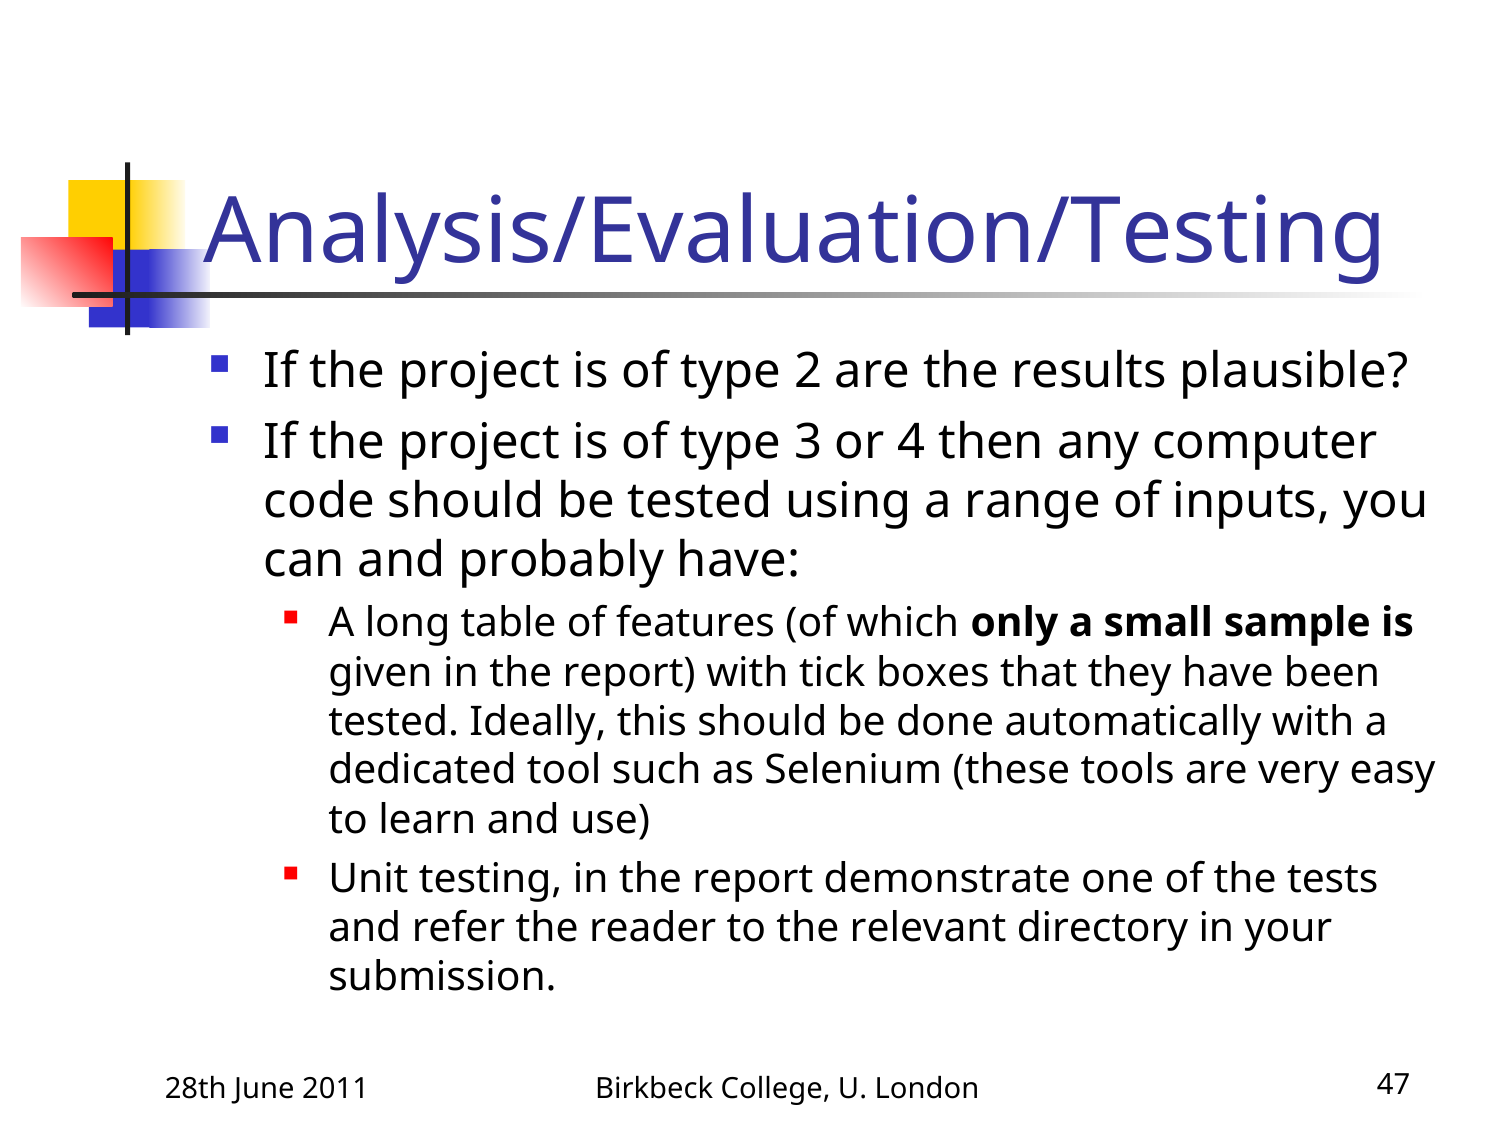

# Analysis/Evaluation/Testing
If the project is of type 2 are the results plausible?
If the project is of type 3 or 4 then any computer code should be tested using a range of inputs, you can and probably have:
A long table of features (of which only a small sample is given in the report) with tick boxes that they have been tested. Ideally, this should be done automatically with a dedicated tool such as Selenium (these tools are very easy to learn and use)
Unit testing, in the report demonstrate one of the tests and refer the reader to the relevant directory in your submission.
28th June 2011
Birkbeck College, U. London